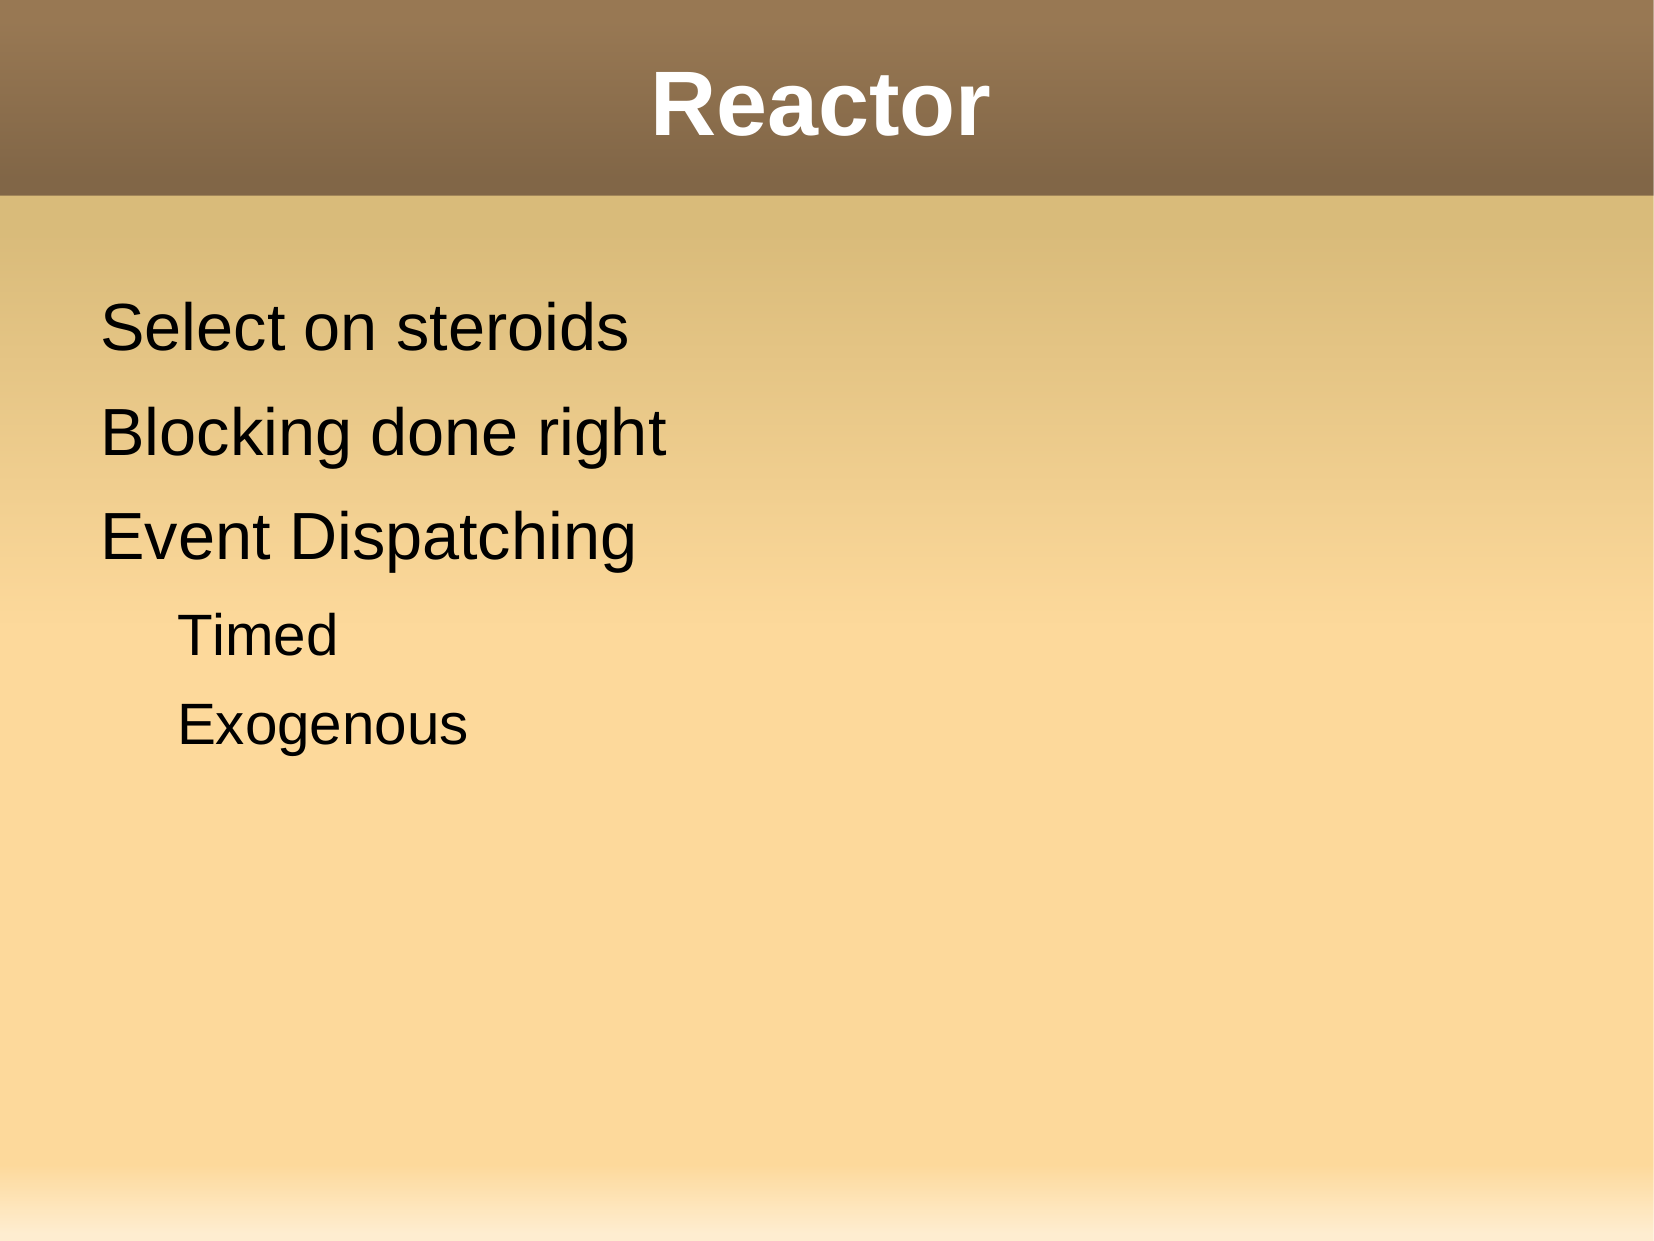

# Reactor
Select on steroids
Blocking done right
Event Dispatching
Timed
Exogenous